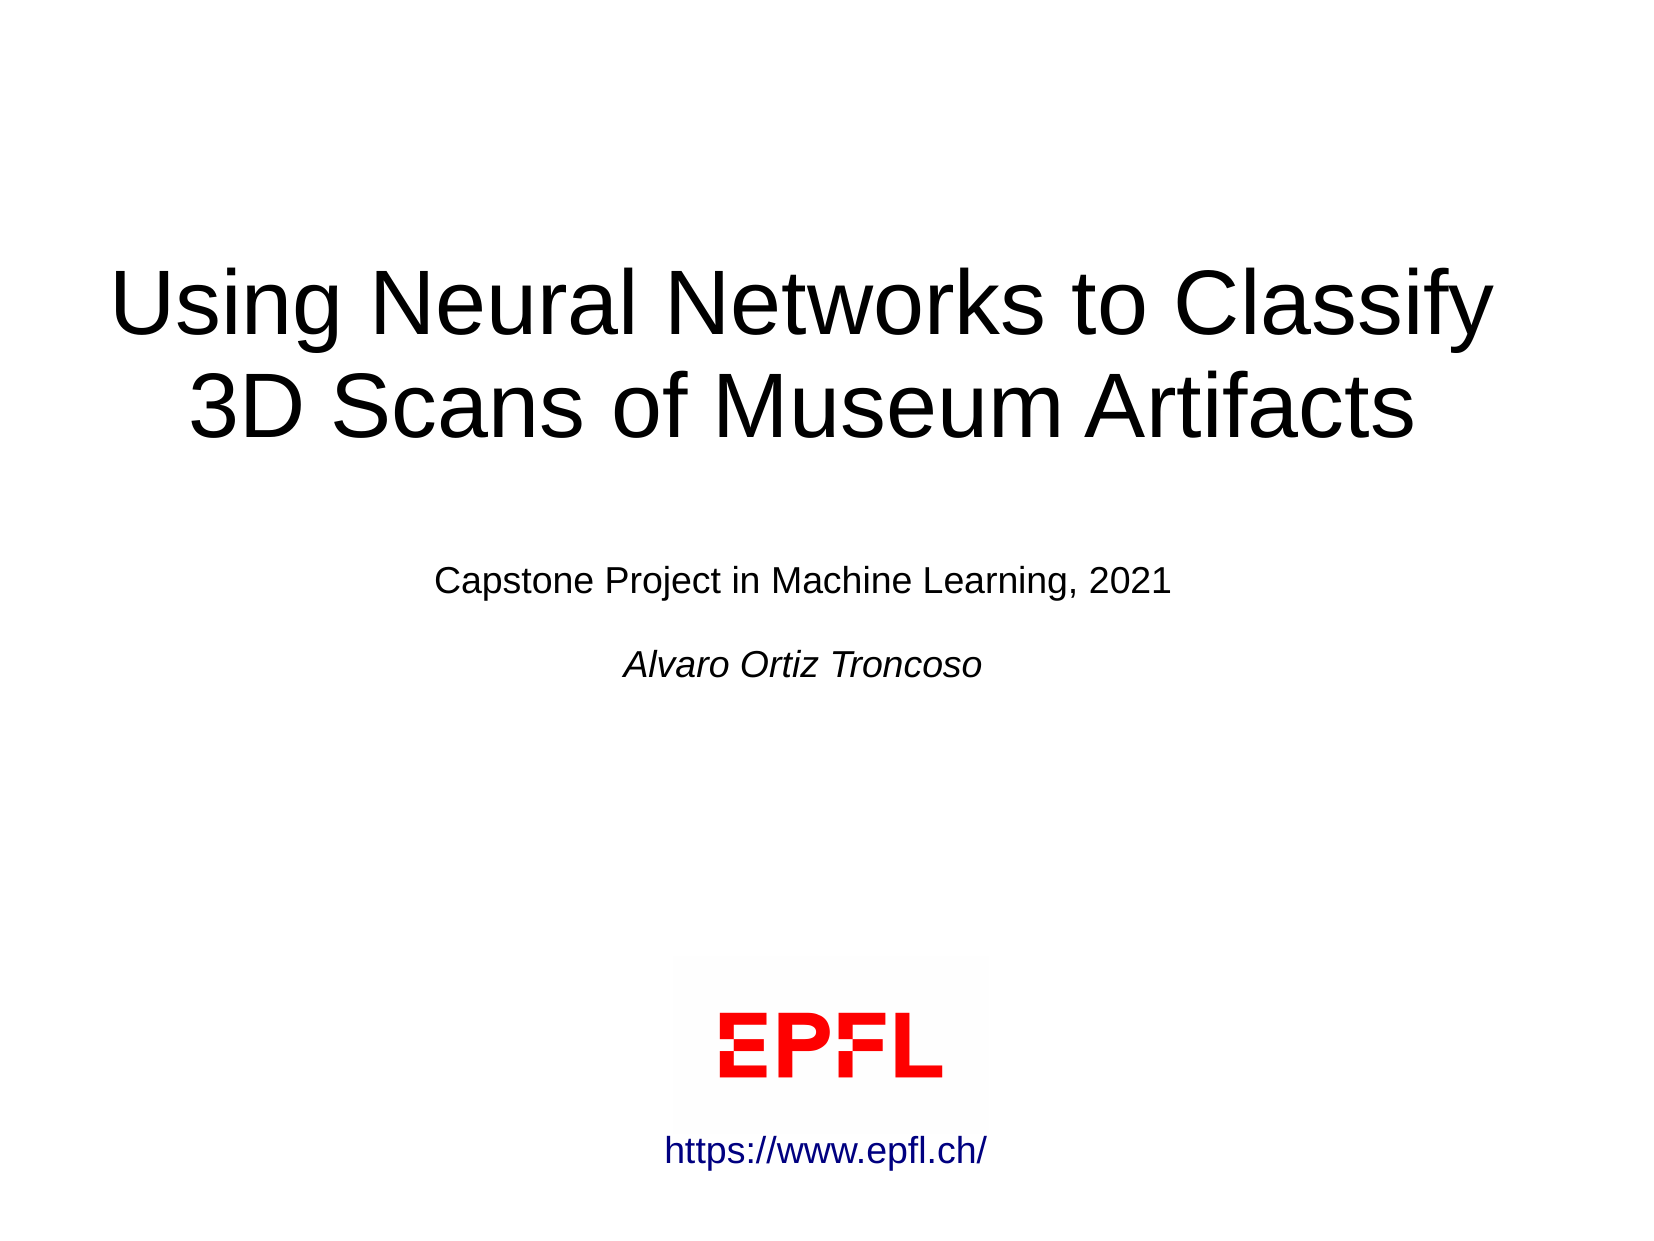

# Using Neural Networks to Classify 3D Scans of Museum Artifacts Capstone Project in Machine Learning, 2021 Alvaro Ortiz Troncoso
https://www.epfl.ch/